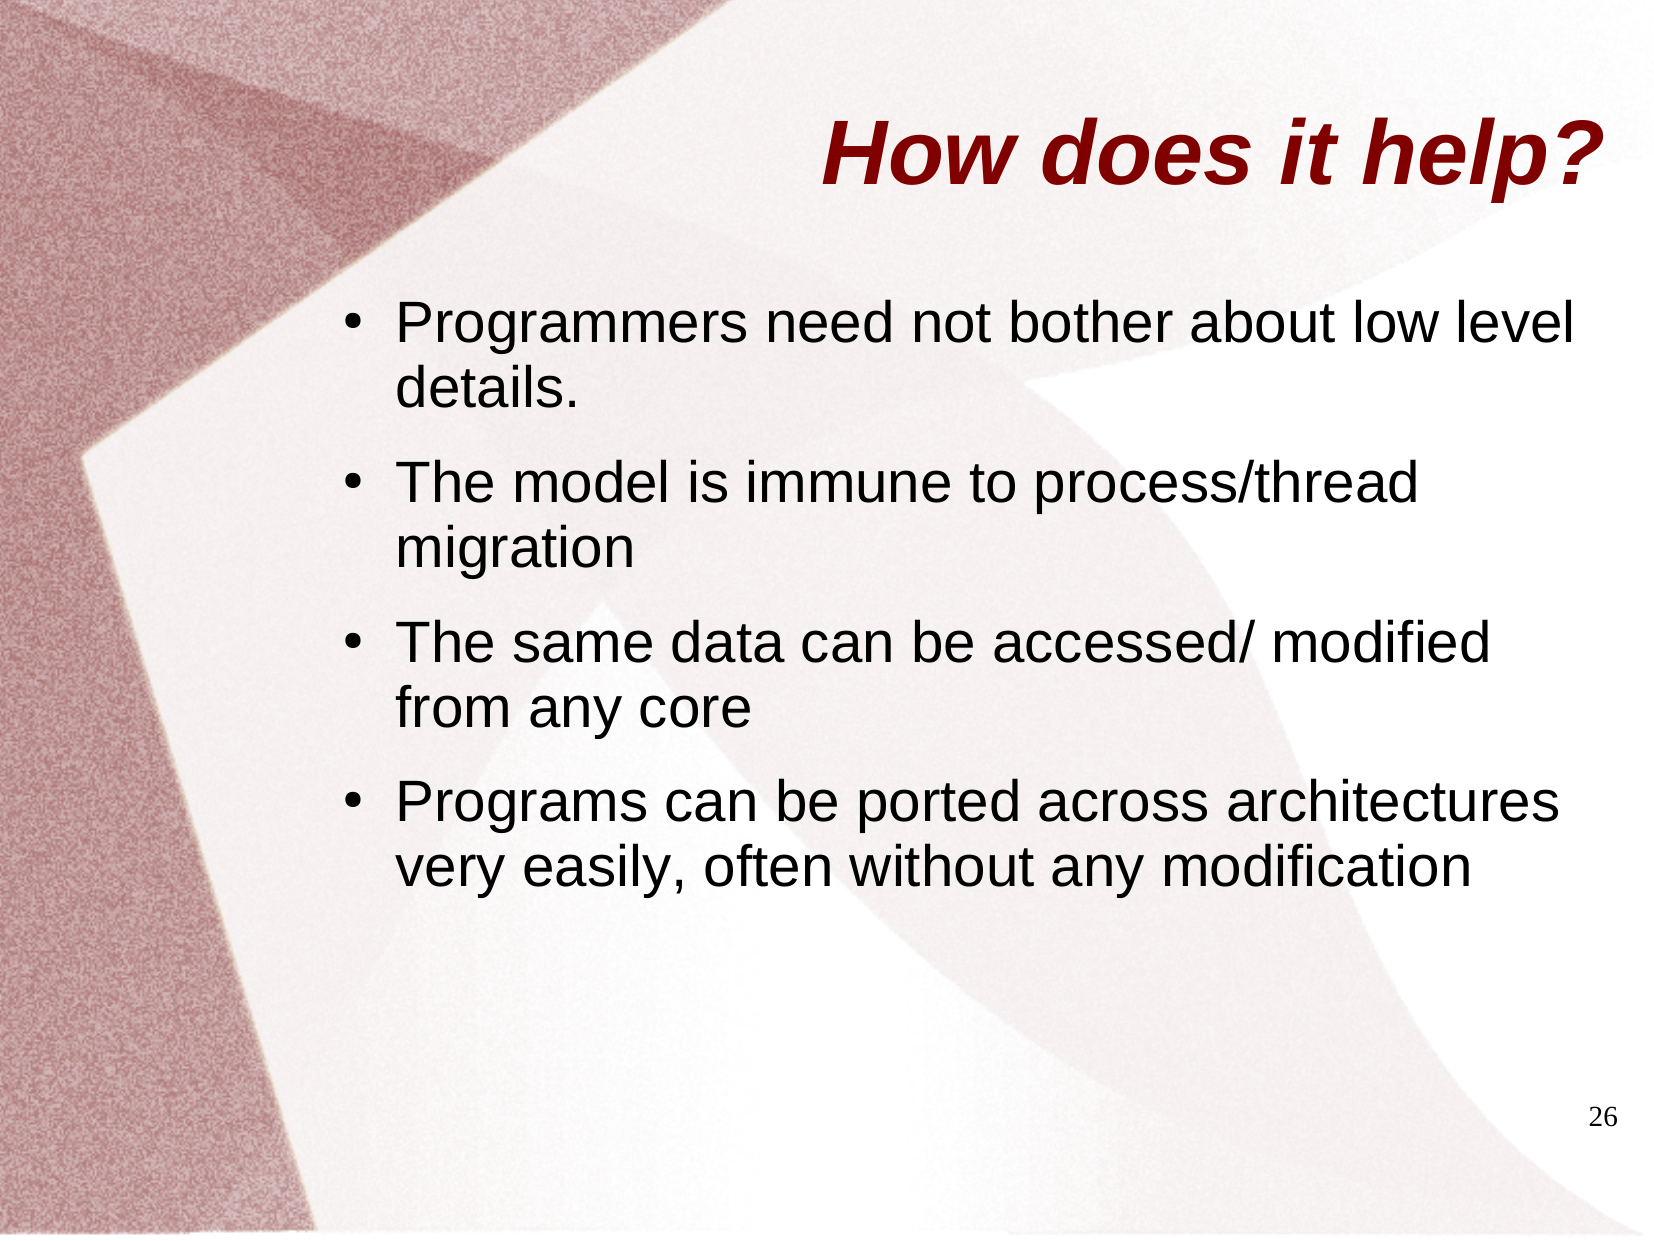

# How does it help?
Programmers need not bother about low level details.
The model is immune to process/thread migration
The same data can be accessed/ modified from any core
Programs can be ported across architectures very easily, often without any modification
26